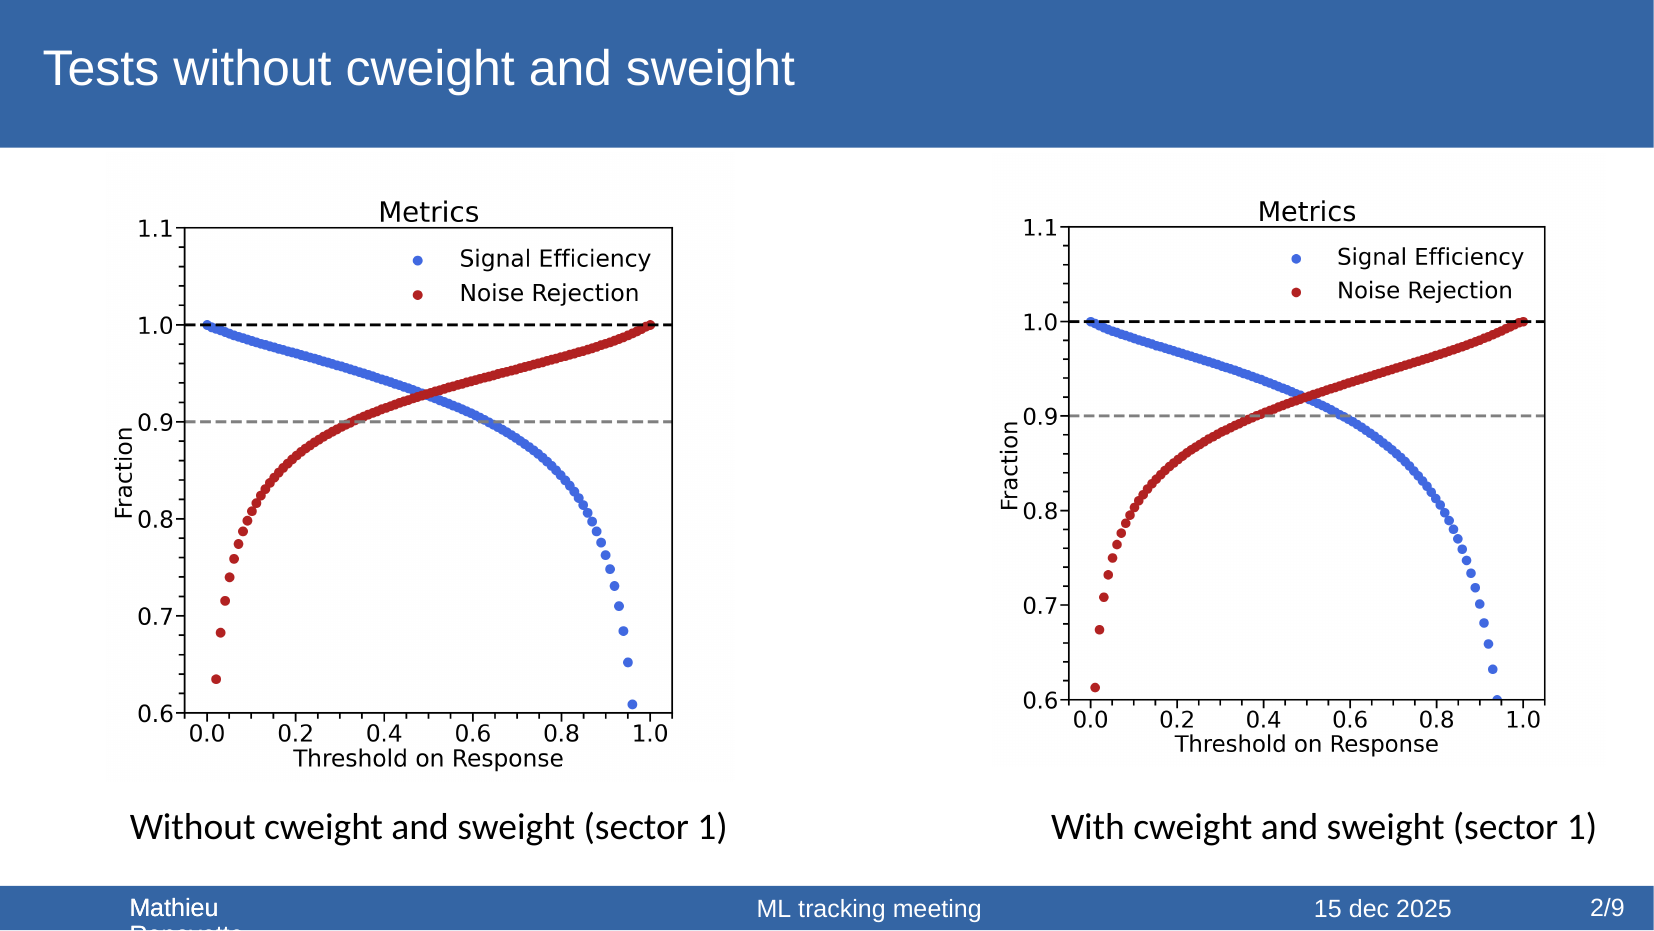

Tests without cweight and sweight
Without cweight and sweight (sector 1)
With cweight and sweight (sector 1)
Mathieu Ronayette
2/9
Mathieu Ronayette
 ML tracking meeting
15 dec 2025